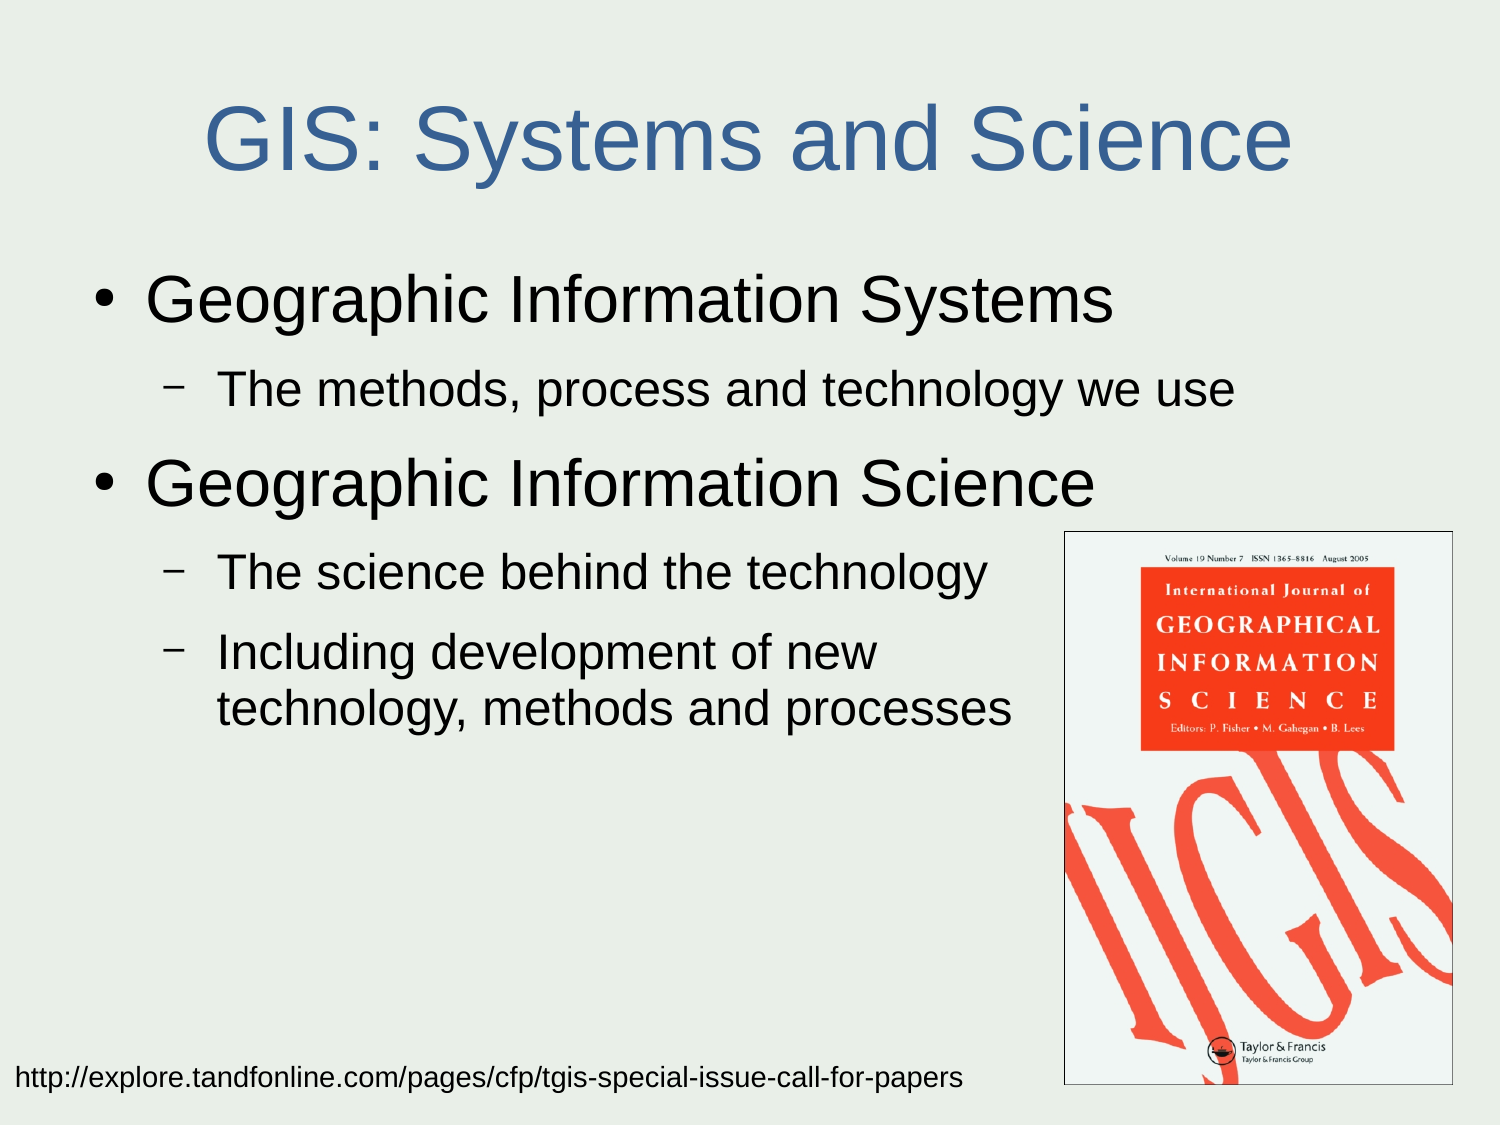

# GIS: Systems and Science
Geographic Information Systems
The methods, process and technology we use
Geographic Information Science
The science behind the technology
Including development of new
technology, methods and processes
http://explore.tandfonline.com/pages/cfp/tgis-special-issue-call-for-papers